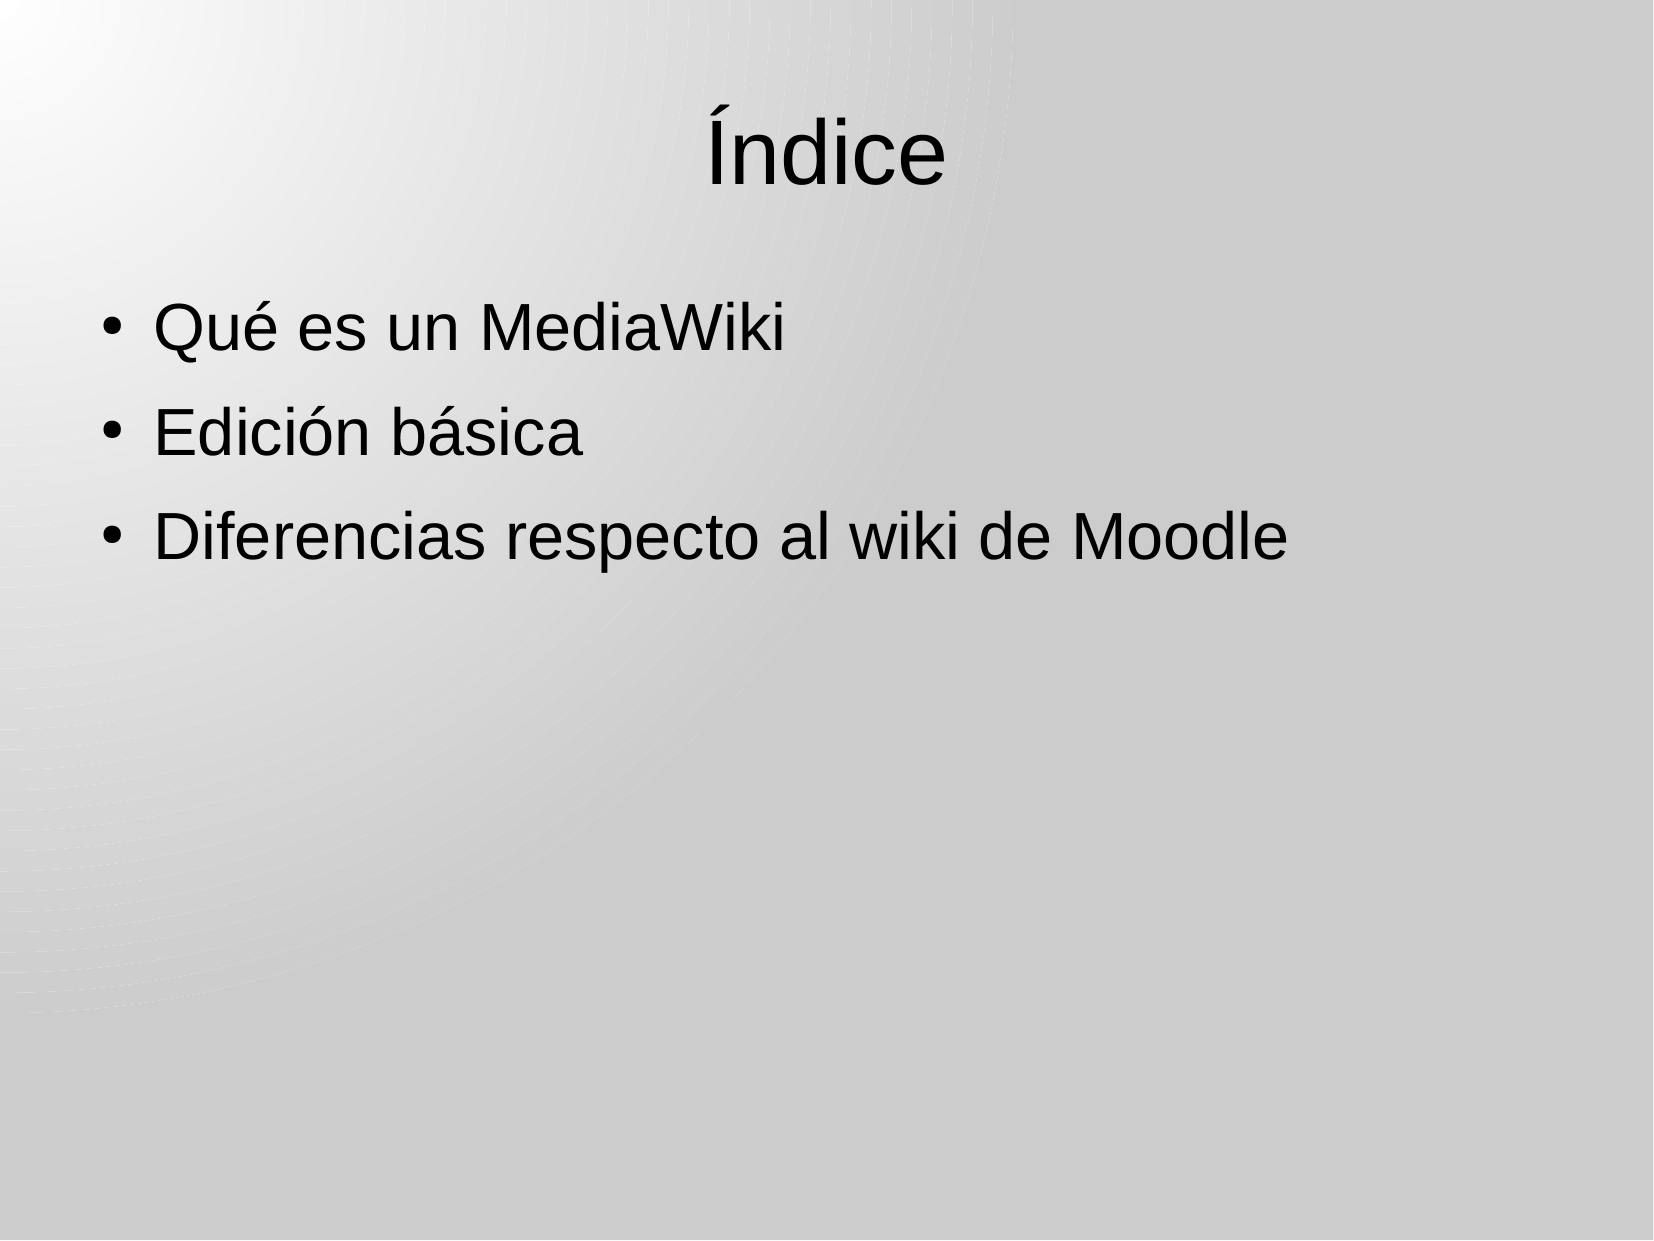

# Índice
Qué es un MediaWiki
Edición básica
Diferencias respecto al wiki de Moodle